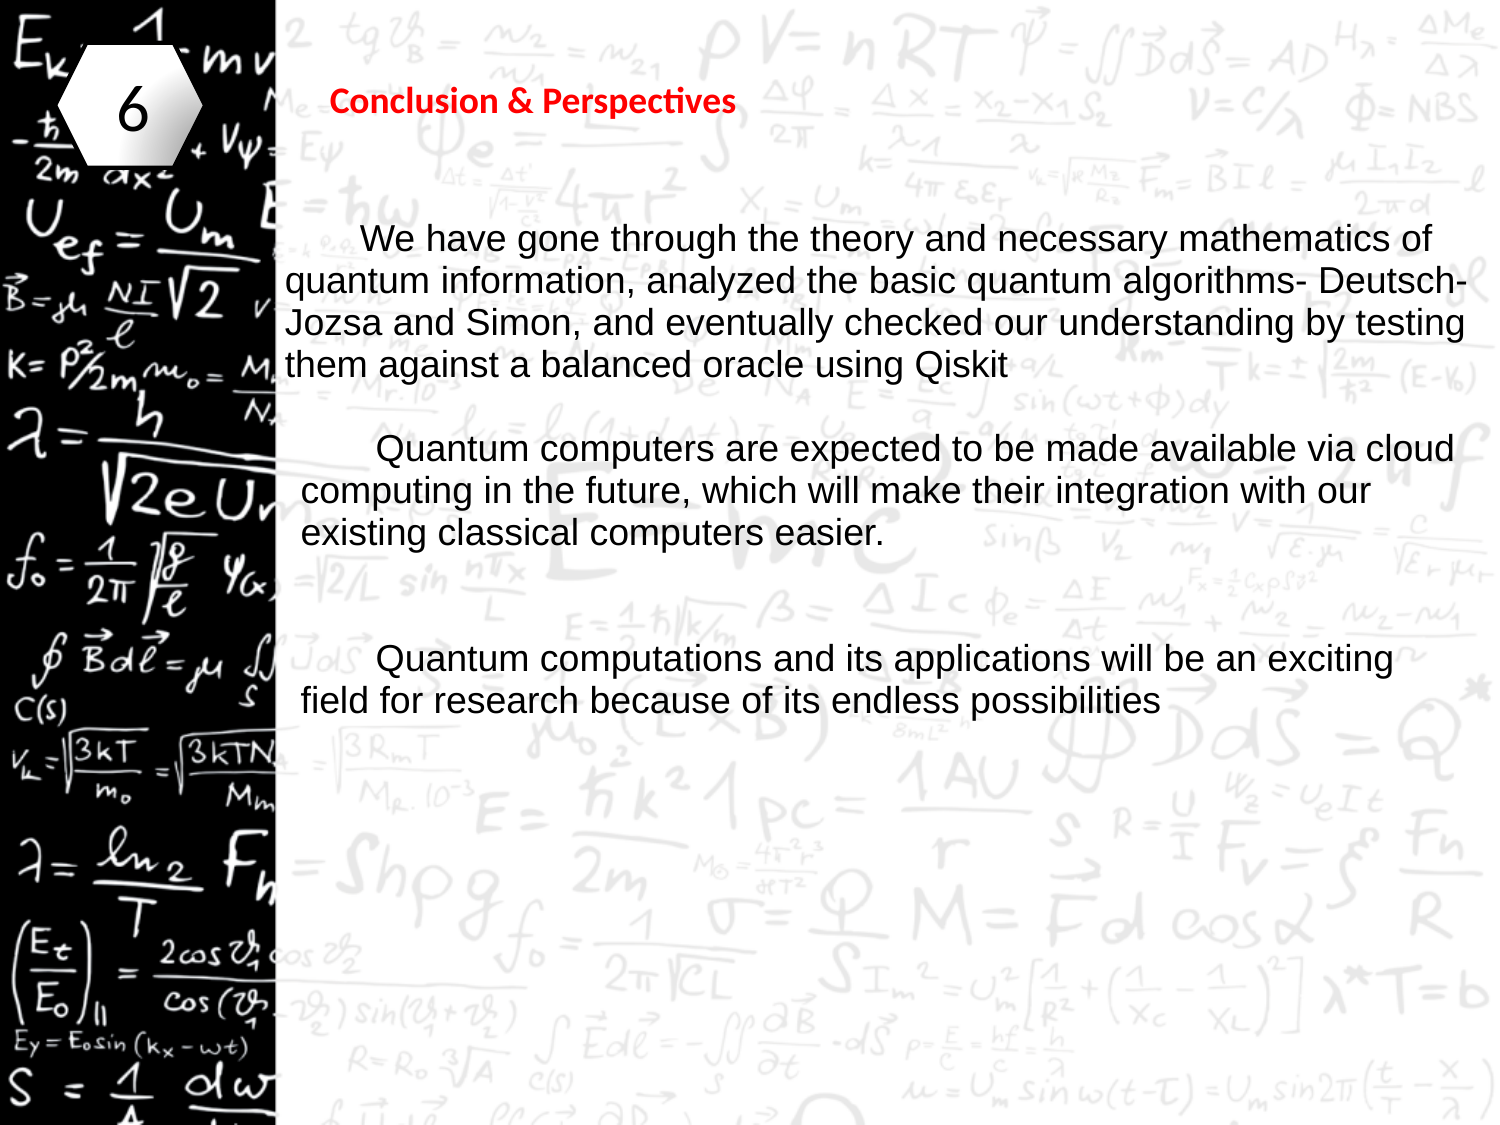

6
Conclusion & Perspectives
	We have gone through the theory and necessary mathematics of
quantum information, analyzed the basic quantum algorithms- Deutsch-Jozsa and Simon, and eventually checked our understanding by testing them against a balanced oracle using Qiskit
	Quantum computers are expected to be made available via cloud
computing in the future, which will make their integration with our
existing classical computers easier.
 	Quantum computations and its applications will be an exciting field for research because of its endless possibilities